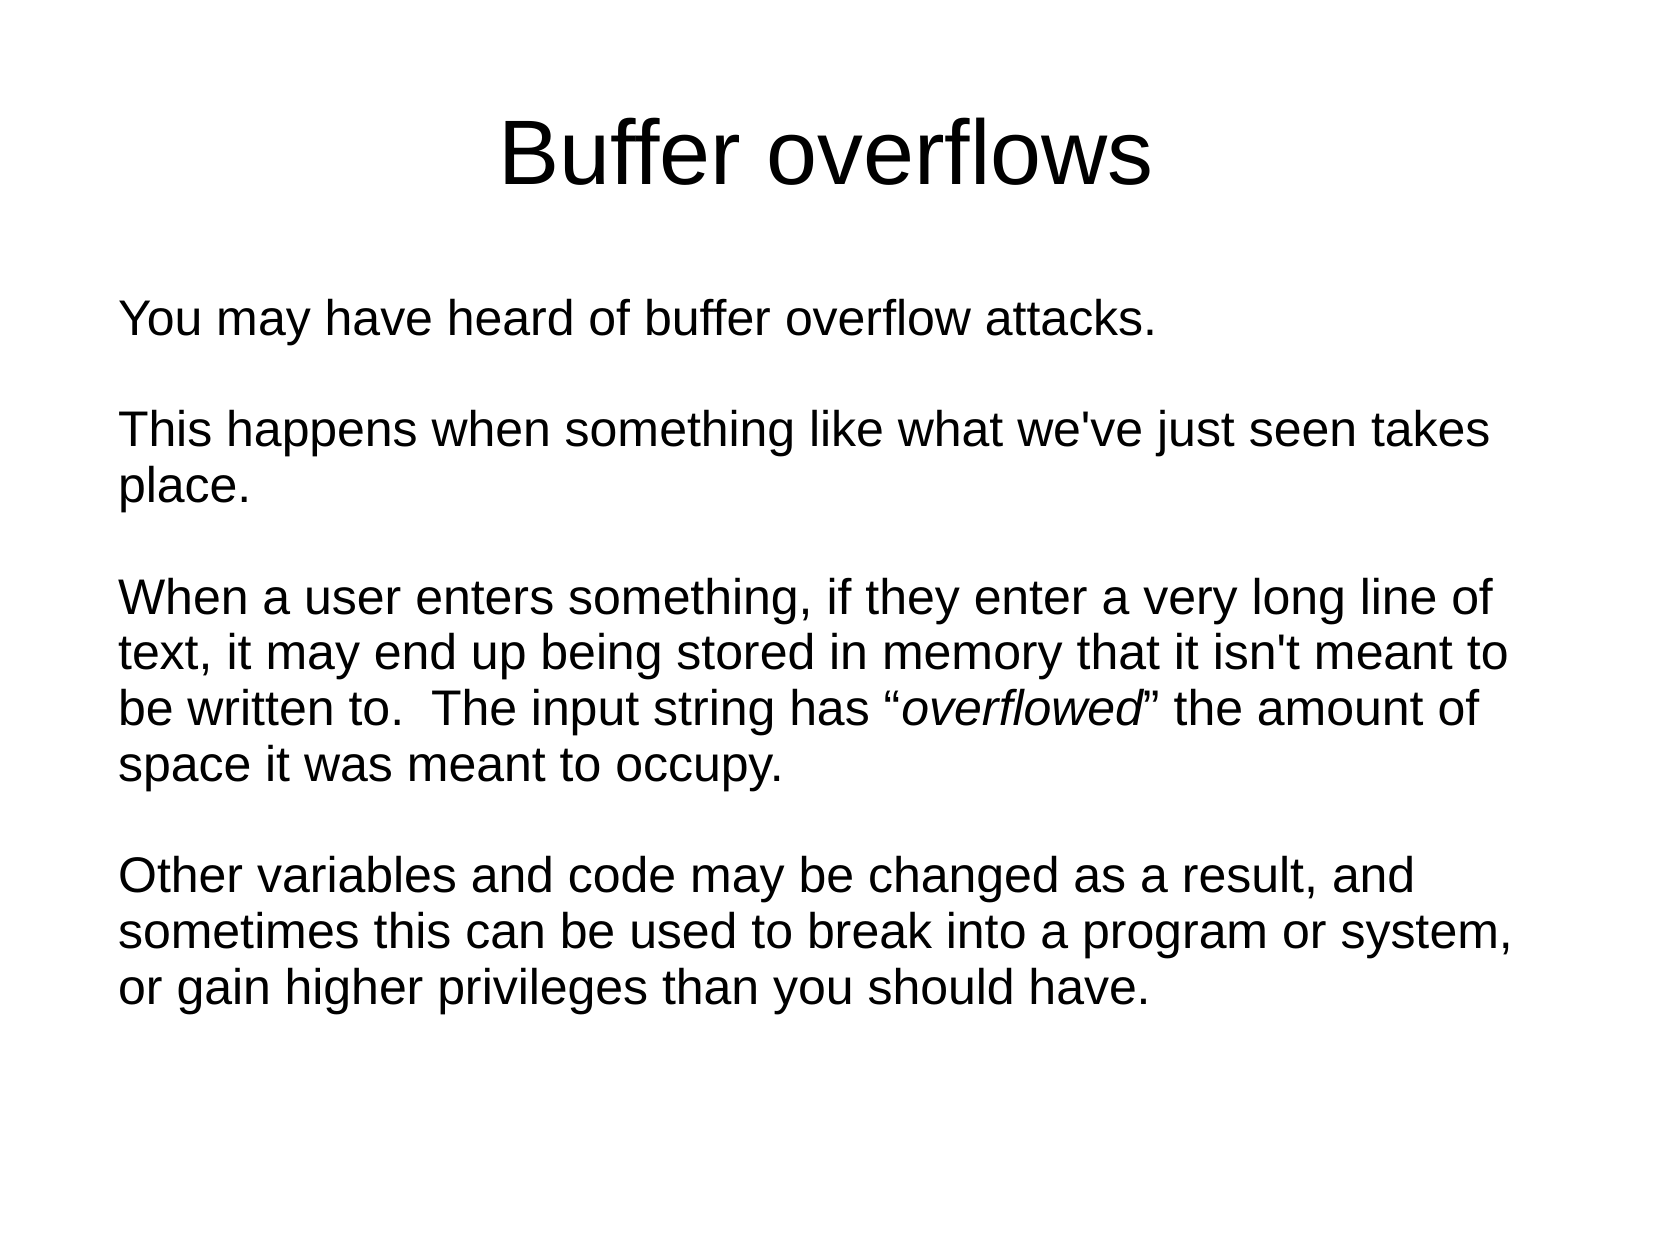

# Buffer overflows
You may have heard of buffer overflow attacks.
This happens when something like what we've just seen takes place.
When a user enters something, if they enter a very long line of text, it may end up being stored in memory that it isn't meant to be written to. The input string has “overflowed” the amount of space it was meant to occupy.
Other variables and code may be changed as a result, and sometimes this can be used to break into a program or system, or gain higher privileges than you should have.